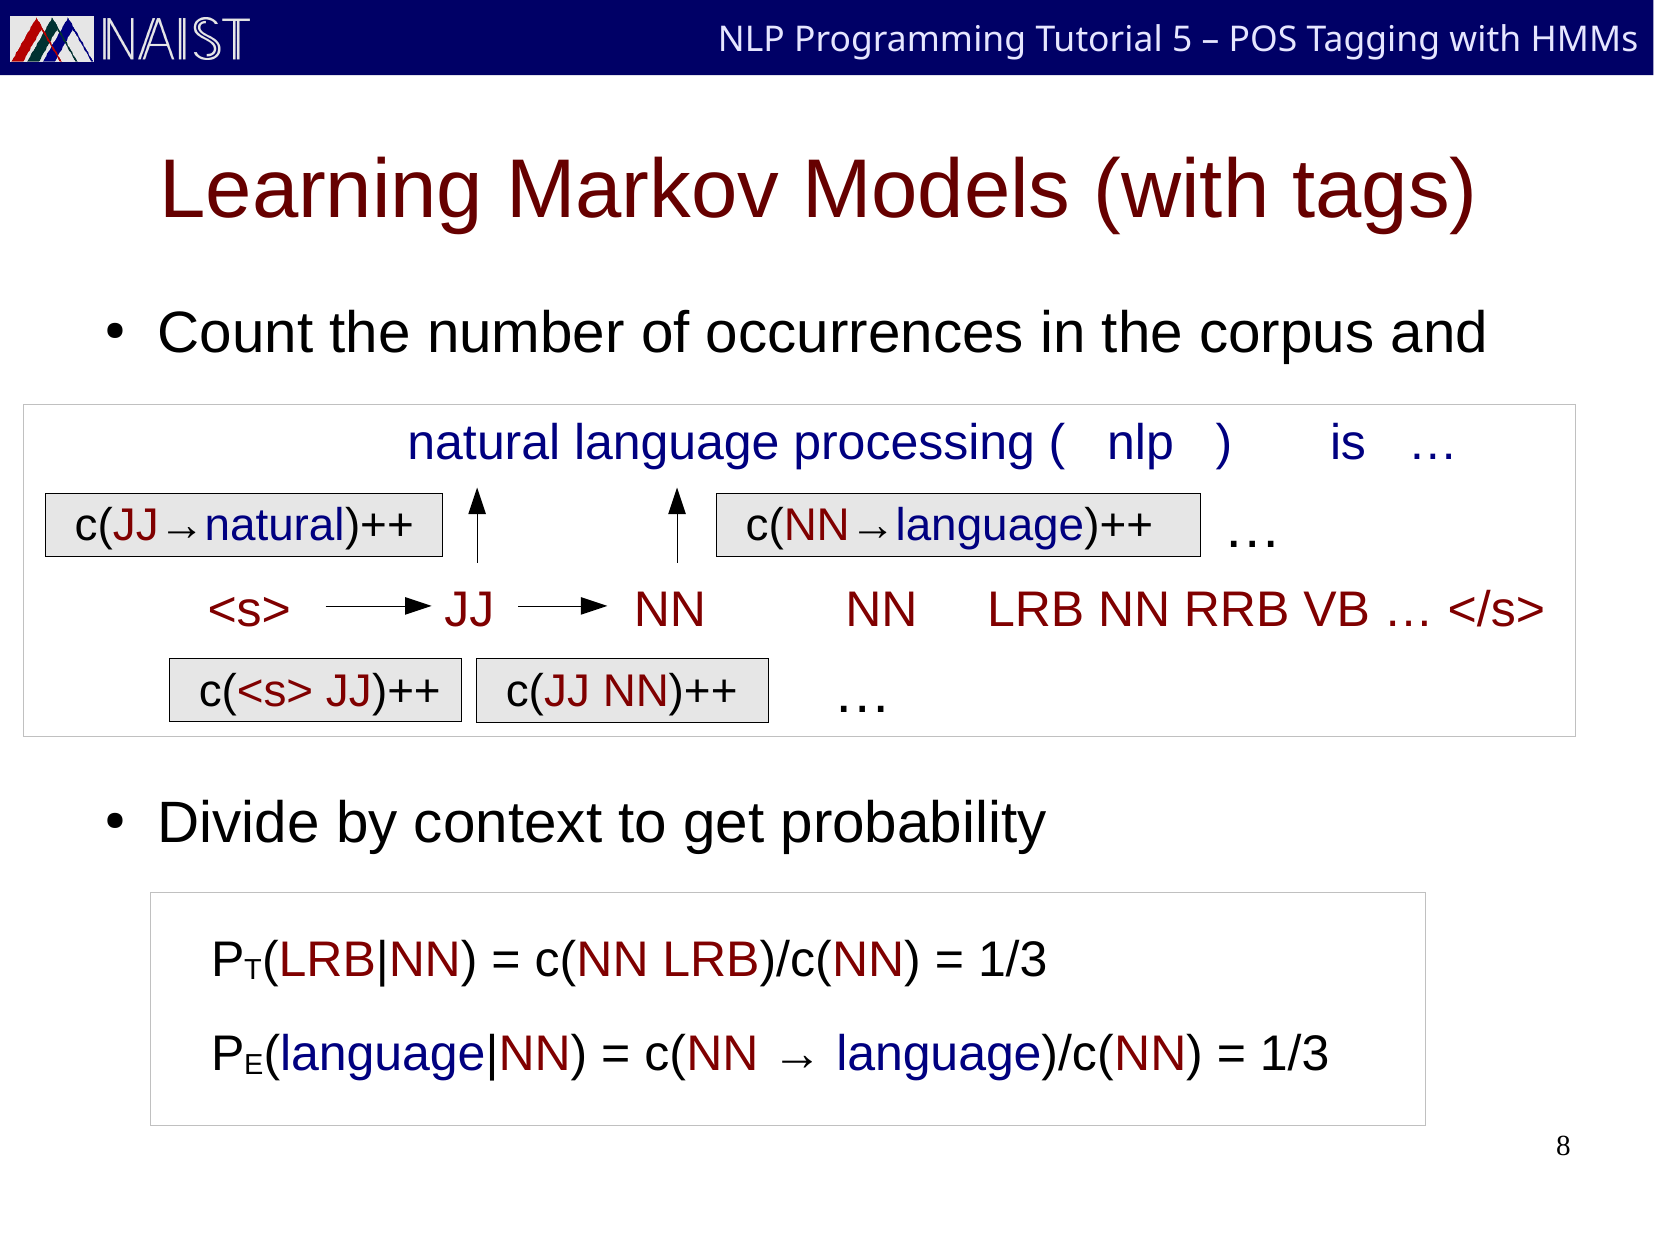

# Learning Markov Models (with tags)
Count the number of occurrences in the corpus and
 natural language processing ( nlp ) is …
<s> JJ NN NN LRB NN RRB VB … </s>
…
c(JJ→natural)++
c(NN→language)++
…
c(<s> JJ)++
c(JJ NN)++
Divide by context to get probability
PT(LRB|NN) = c(NN LRB)/c(NN) = 1/3
PE(language|NN) = c(NN → language)/c(NN) = 1/3
8